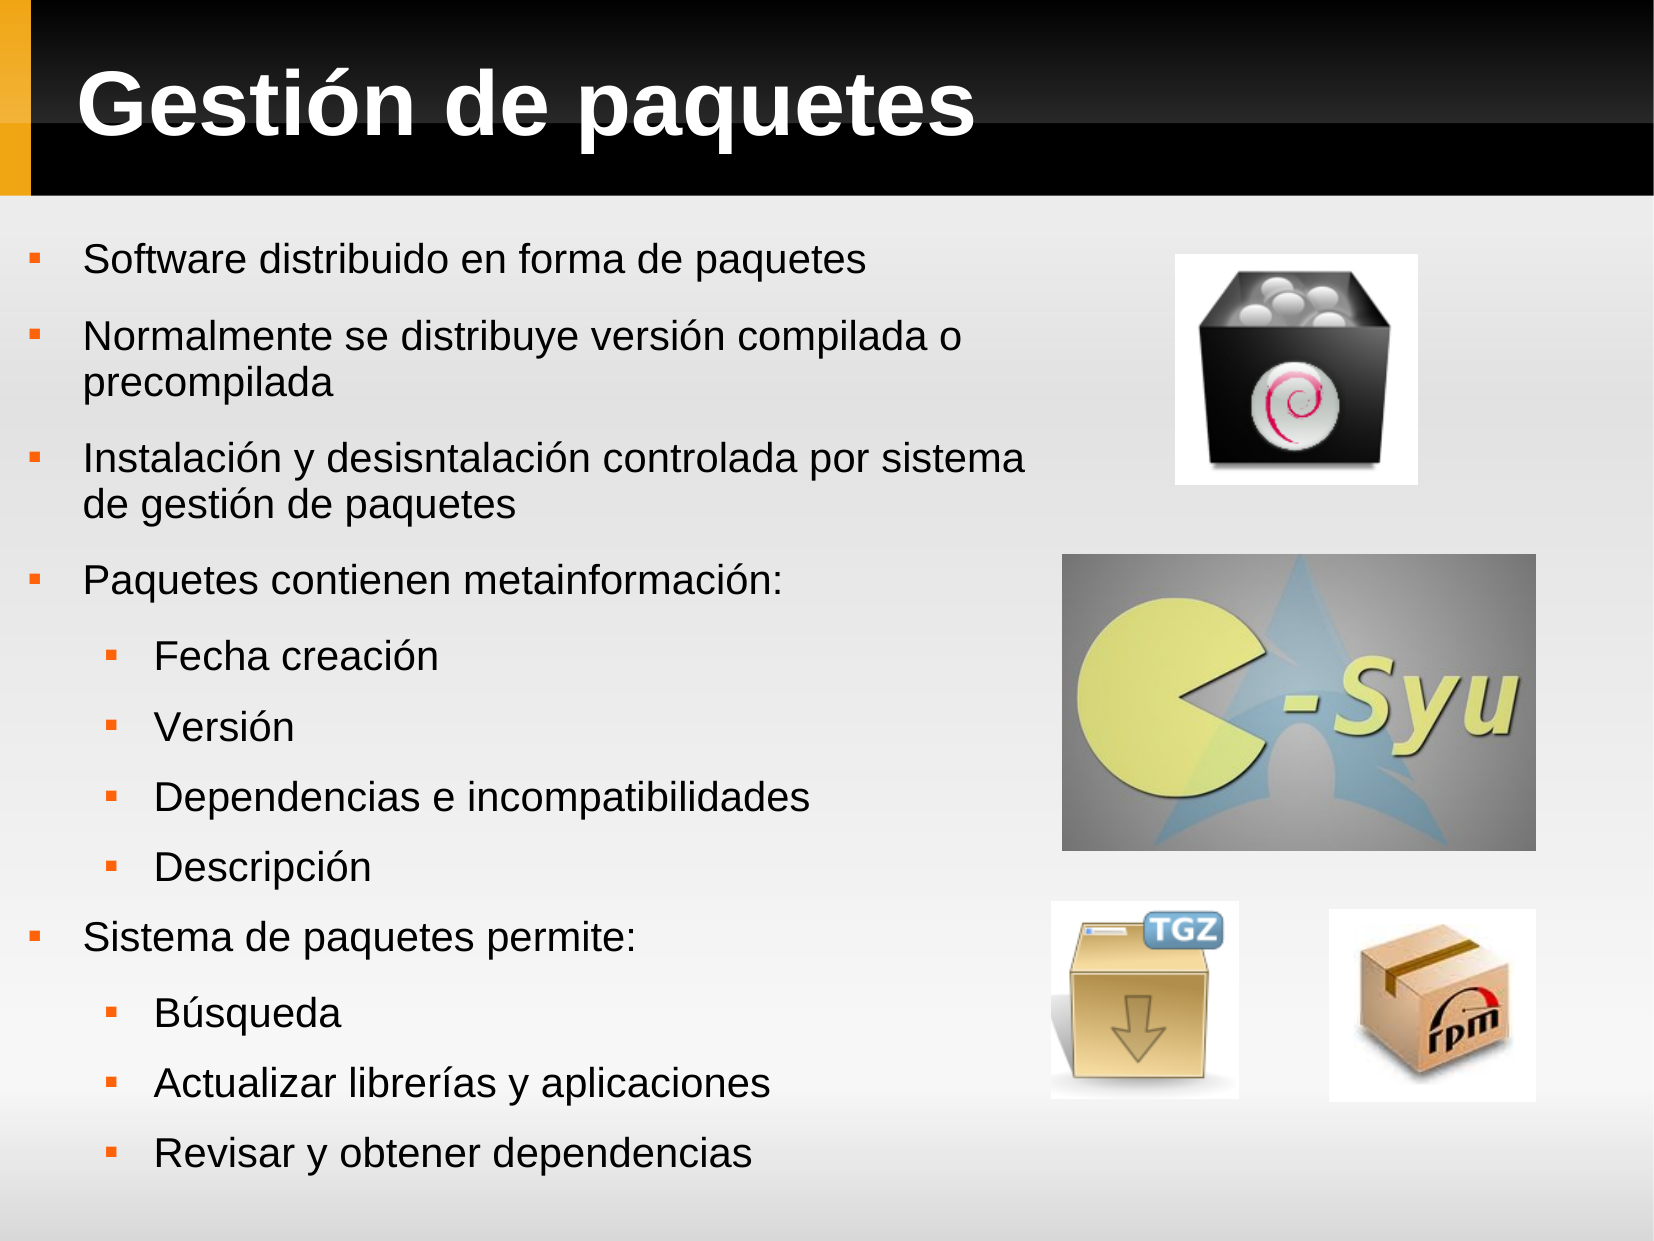

# Gestión de paquetes
Software distribuido en forma de paquetes
Normalmente se distribuye versión compilada o precompilada
Instalación y desisntalación controlada por sistema de gestión de paquetes
Paquetes contienen metainformación:
Fecha creación
Versión
Dependencias e incompatibilidades
Descripción
Sistema de paquetes permite:
Búsqueda
Actualizar librerías y aplicaciones
Revisar y obtener dependencias